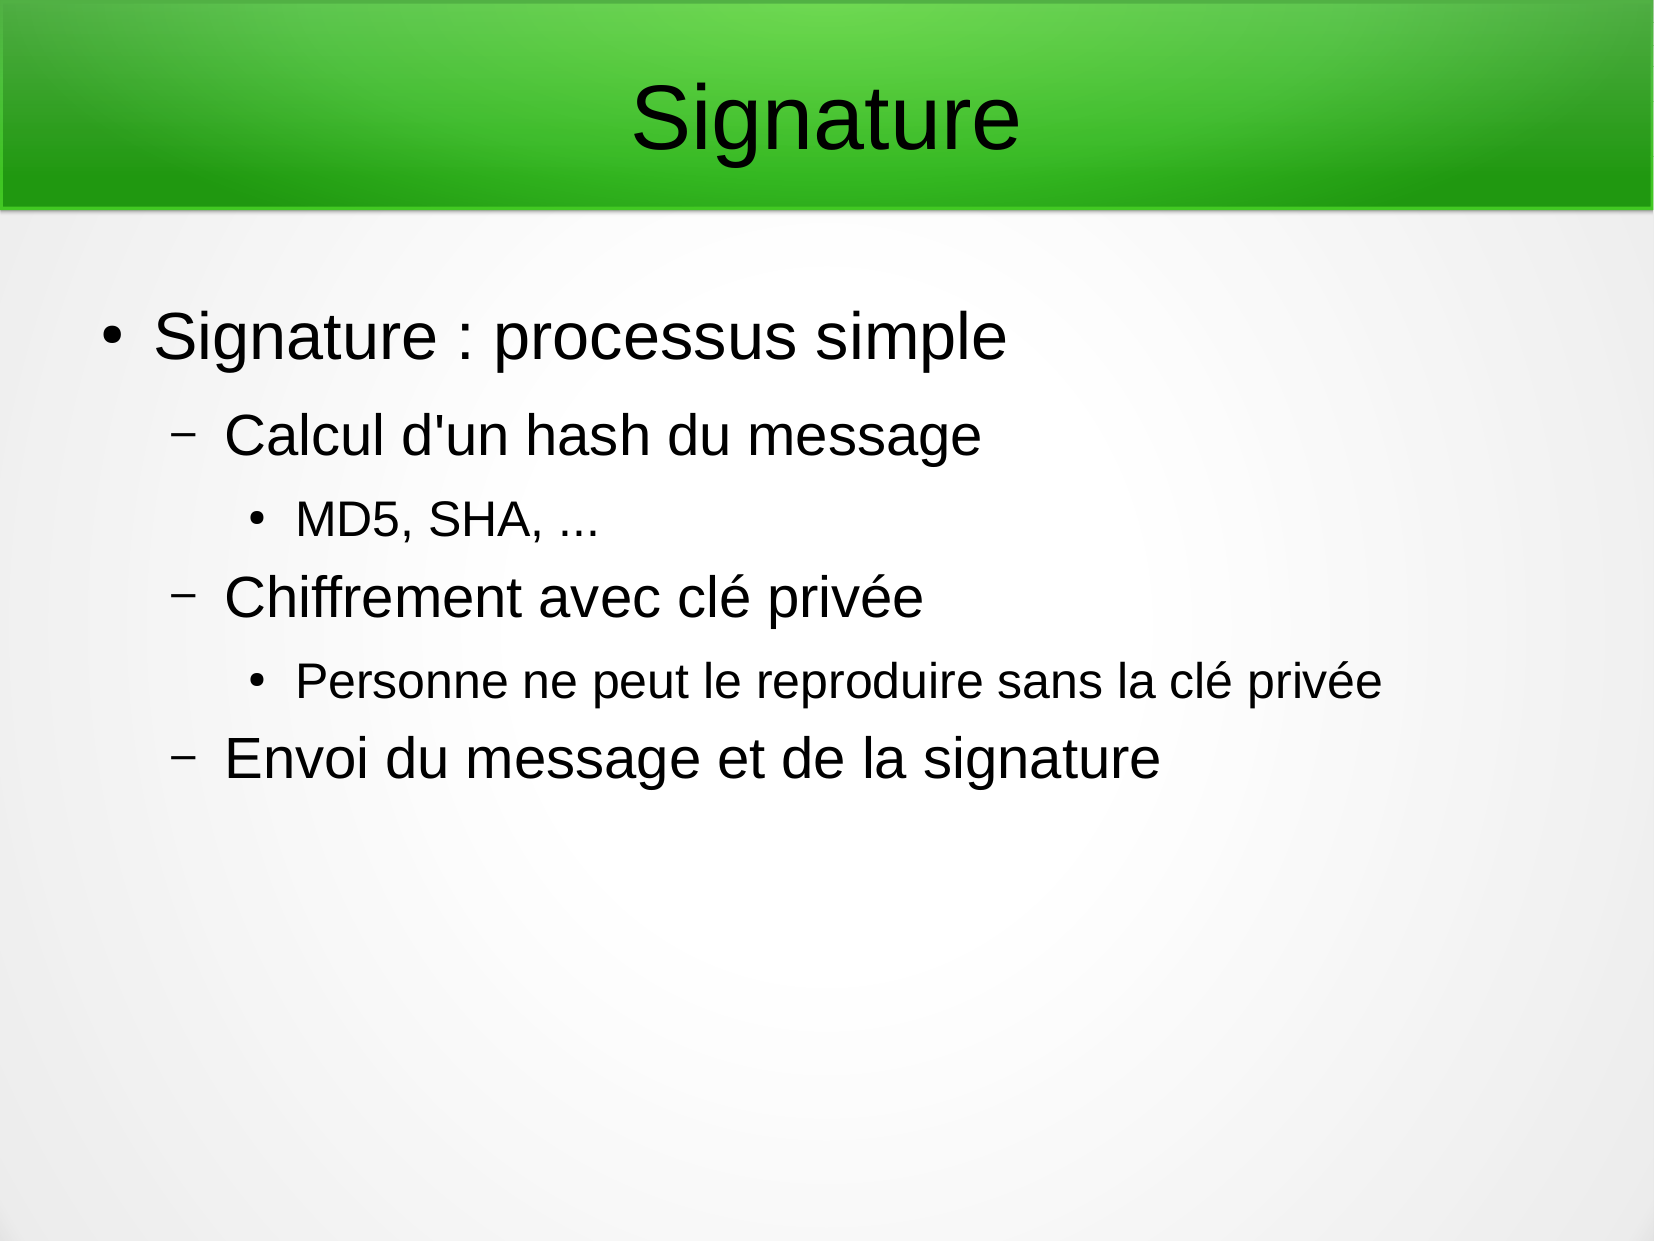

# Signature
Signature : processus simple
Calcul d'un hash du message
MD5, SHA, ...
Chiffrement avec clé privée
Personne ne peut le reproduire sans la clé privée
Envoi du message et de la signature